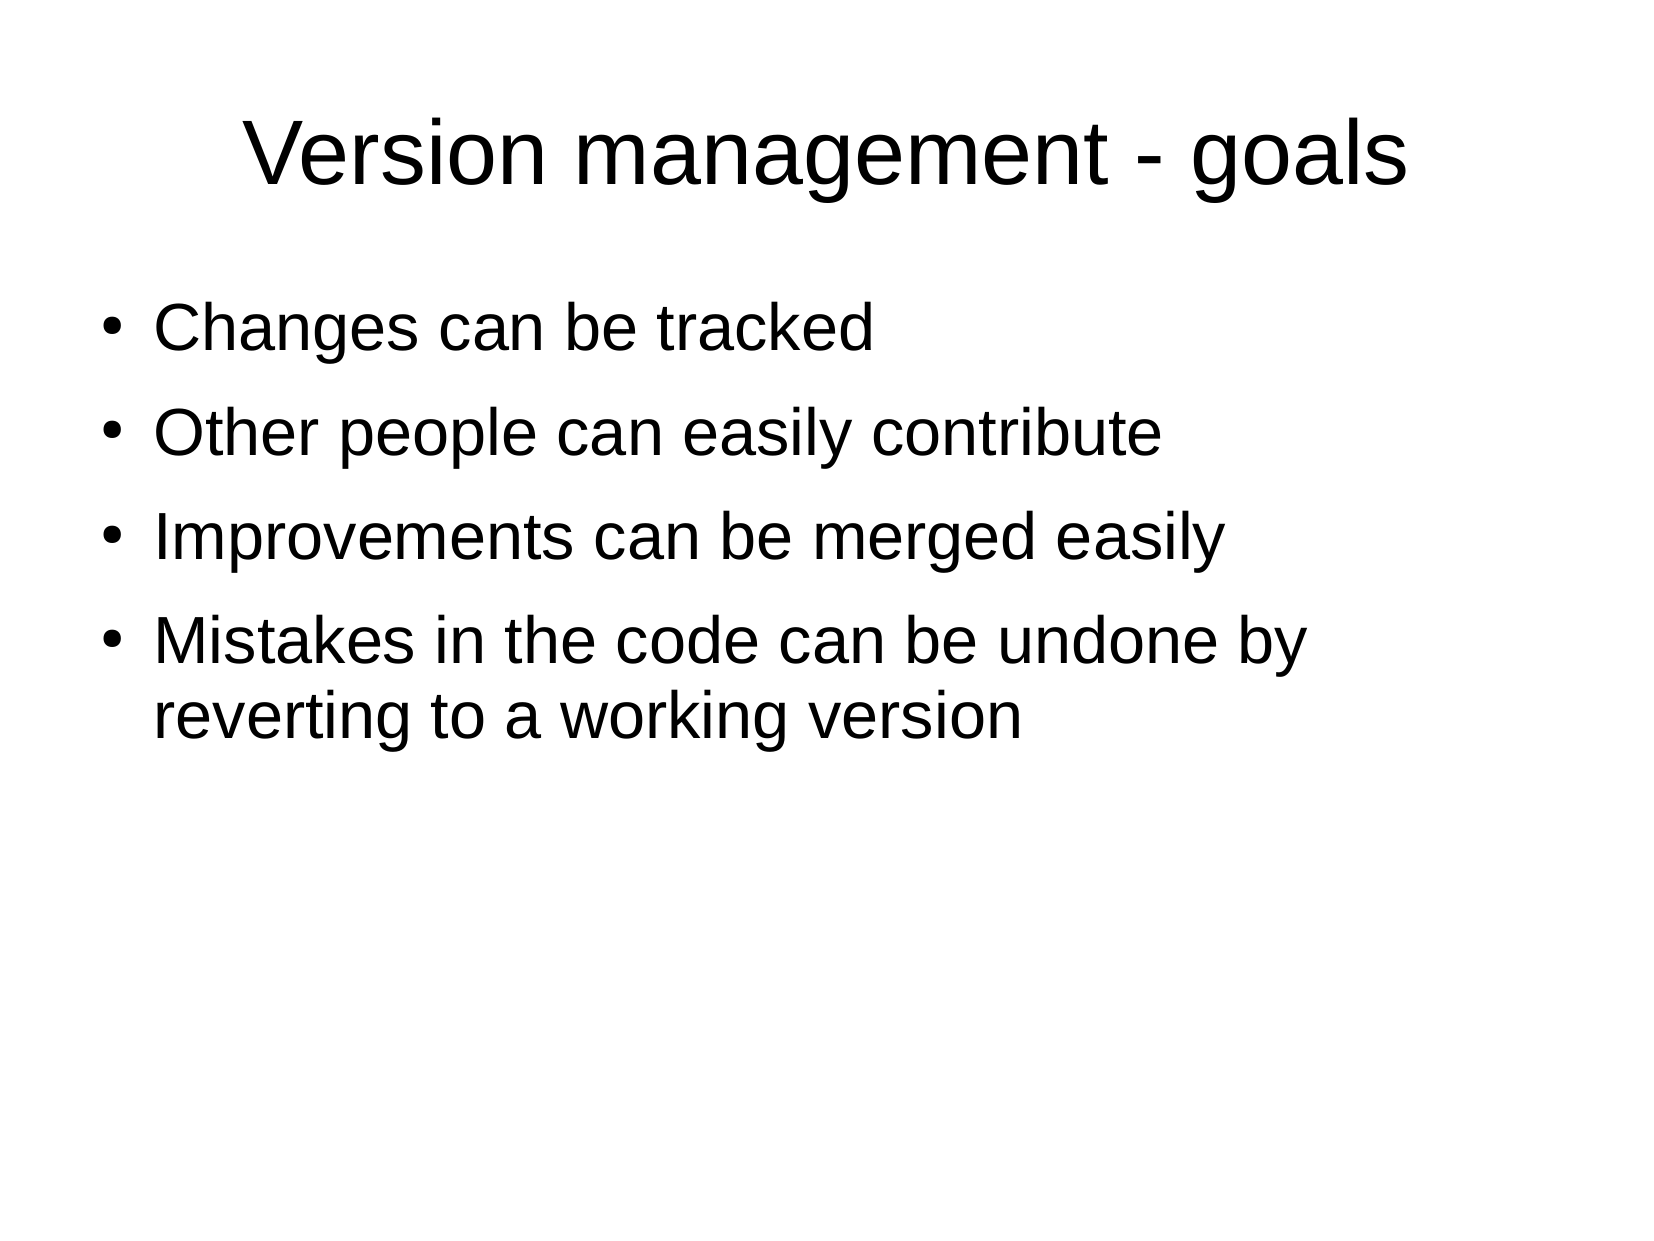

# Version management - goals
Changes can be tracked
Other people can easily contribute
Improvements can be merged easily
Mistakes in the code can be undone by reverting to a working version